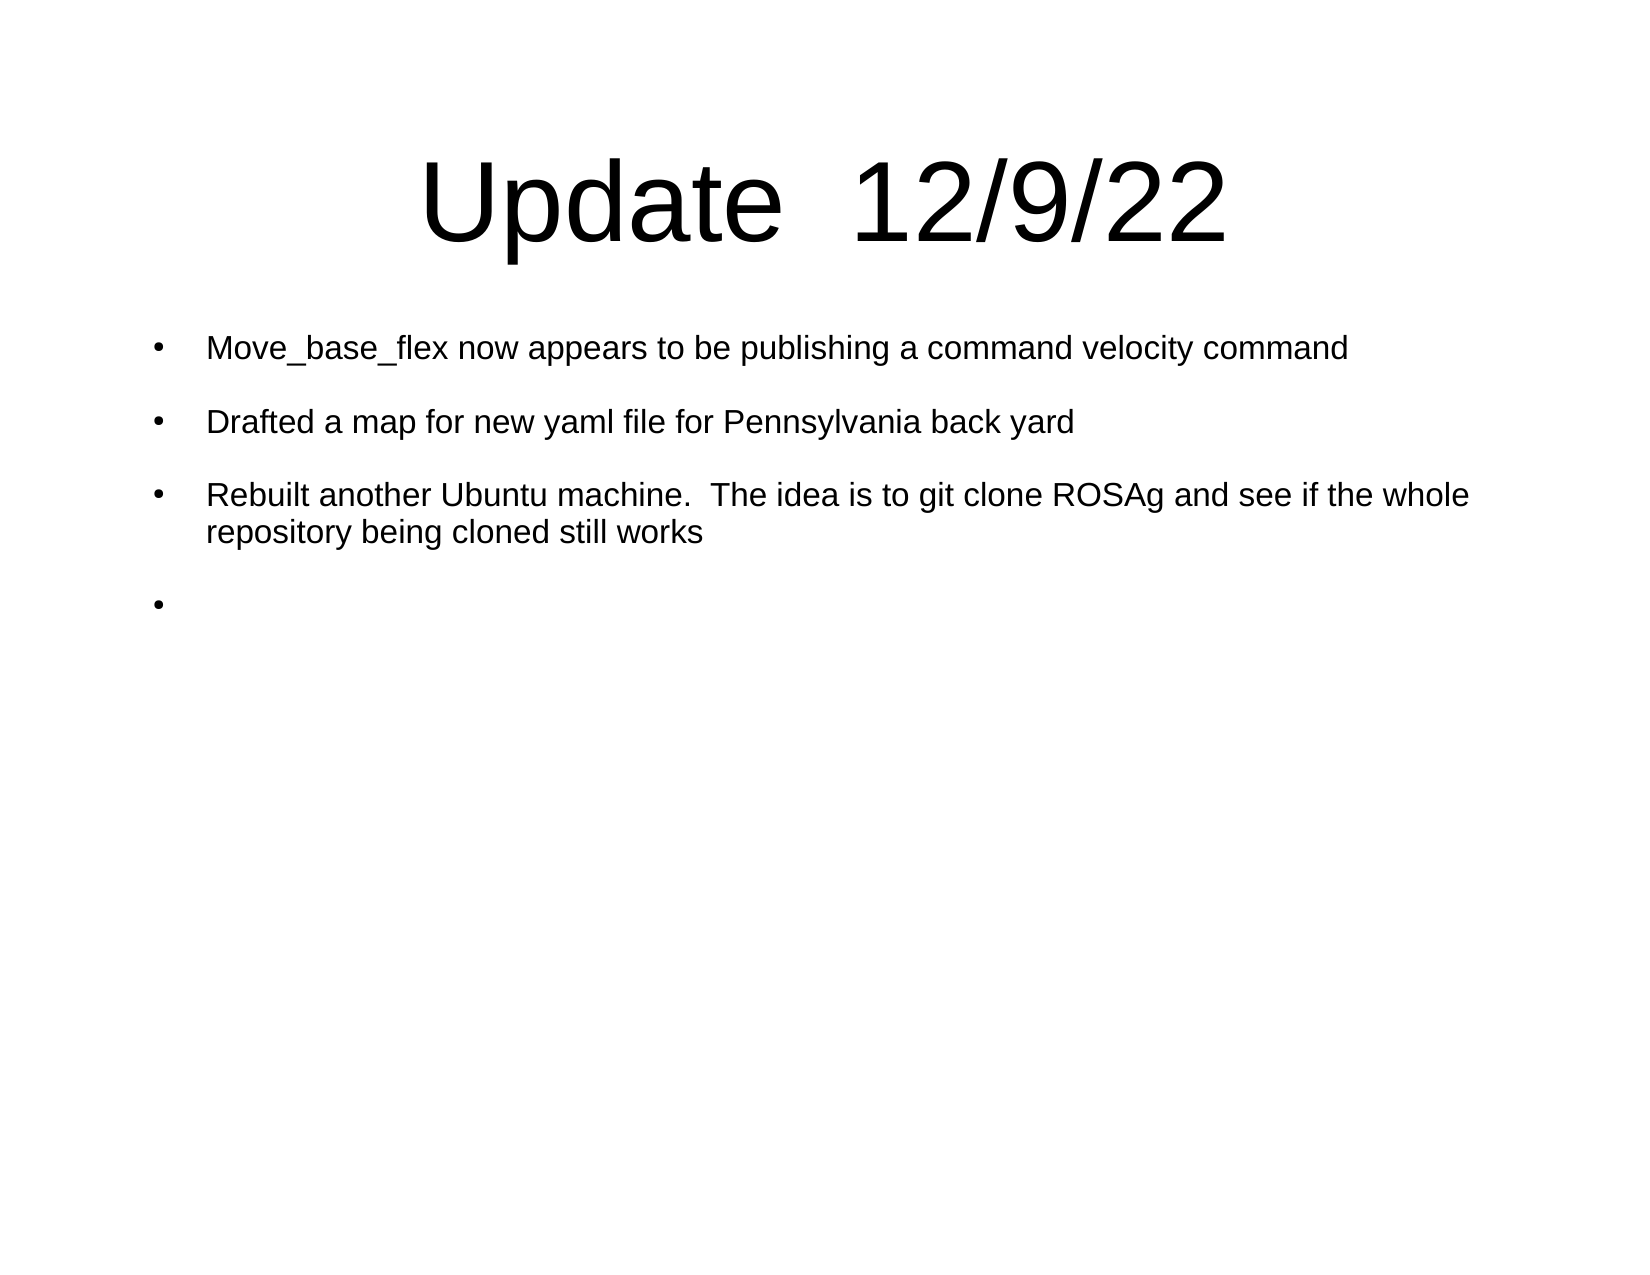

# Update 12/9/22
Move_base_flex now appears to be publishing a command velocity command
Drafted a map for new yaml file for Pennsylvania back yard
Rebuilt another Ubuntu machine. The idea is to git clone ROSAg and see if the whole repository being cloned still works